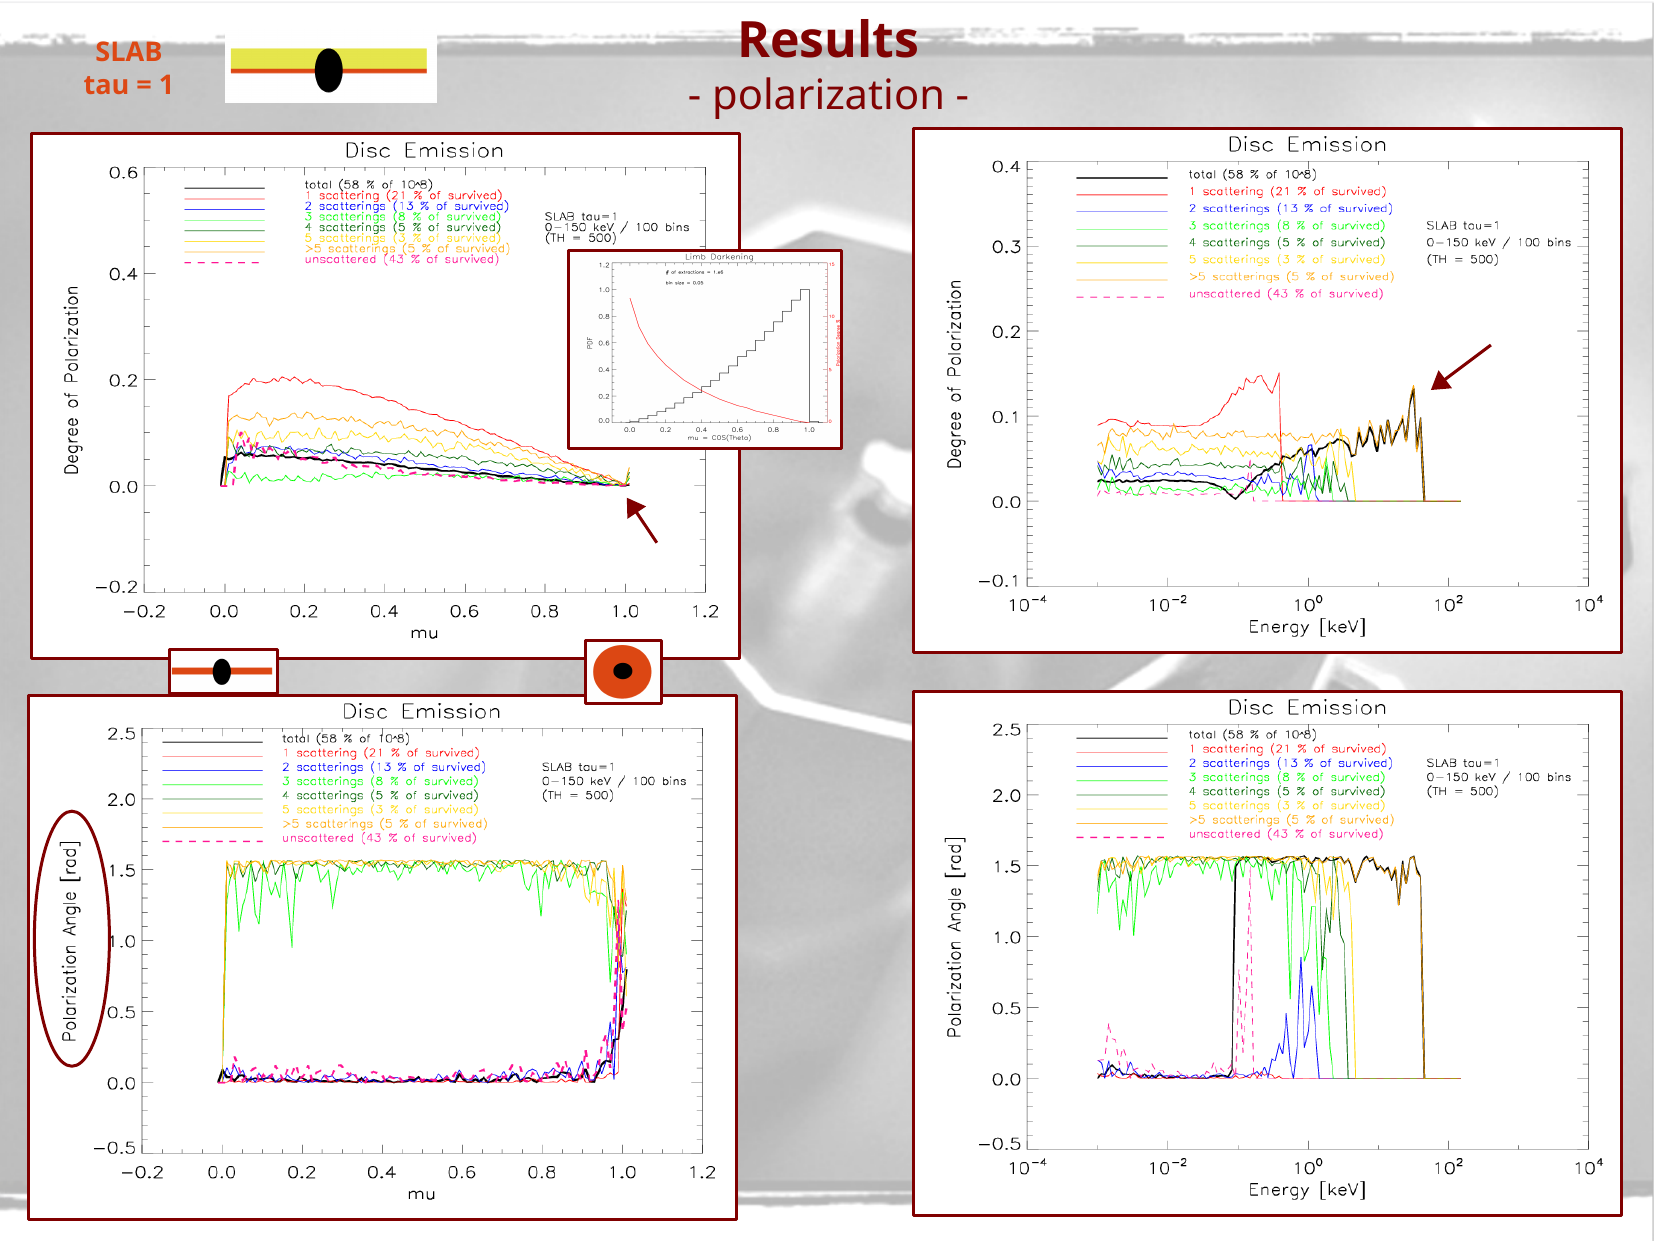

Results
- polarization -
SLAB
tau = 1